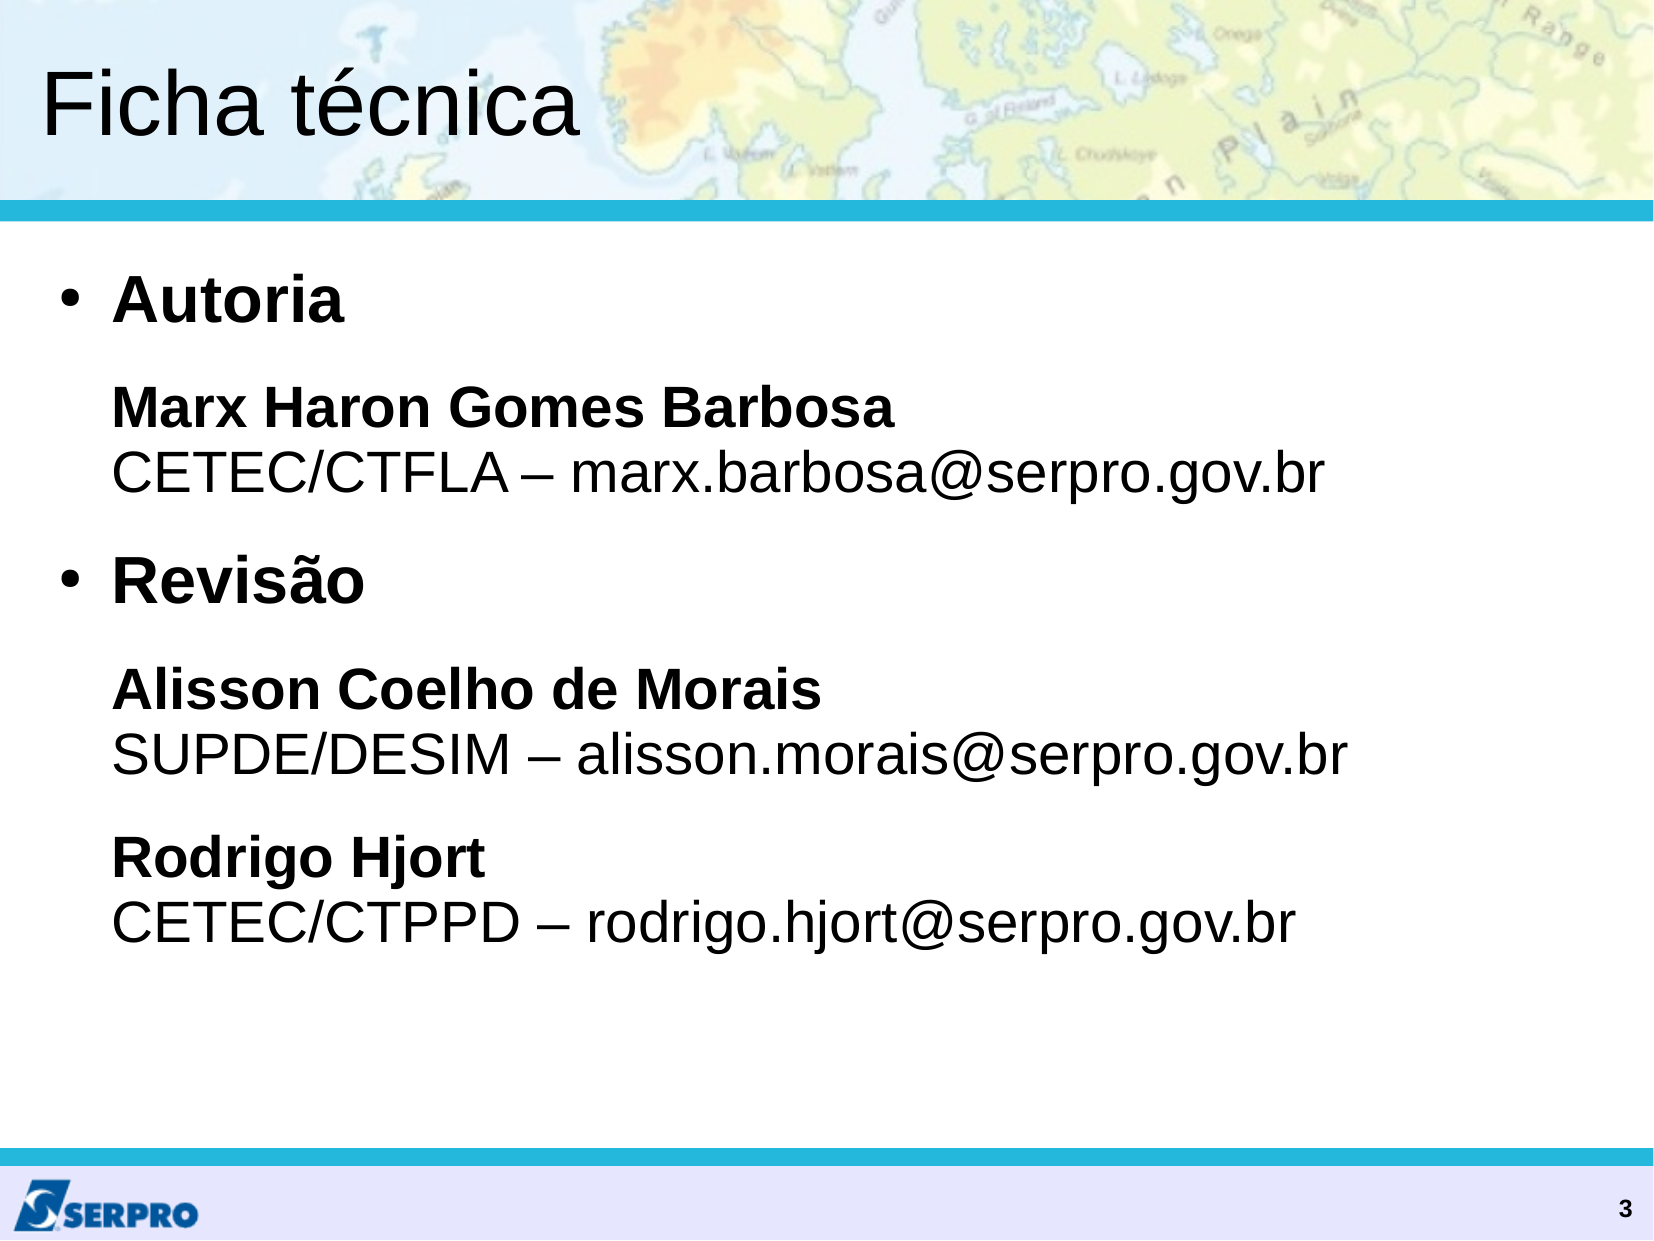

# Ficha técnica
Autoria
Marx Haron Gomes Barbosa
CETEC/CTFLA – marx.barbosa@serpro.gov.br
Revisão
Alisson Coelho de Morais
SUPDE/DESIM – alisson.morais@serpro.gov.br
Rodrigo Hjort
CETEC/CTPPD – rodrigo.hjort@serpro.gov.br
3